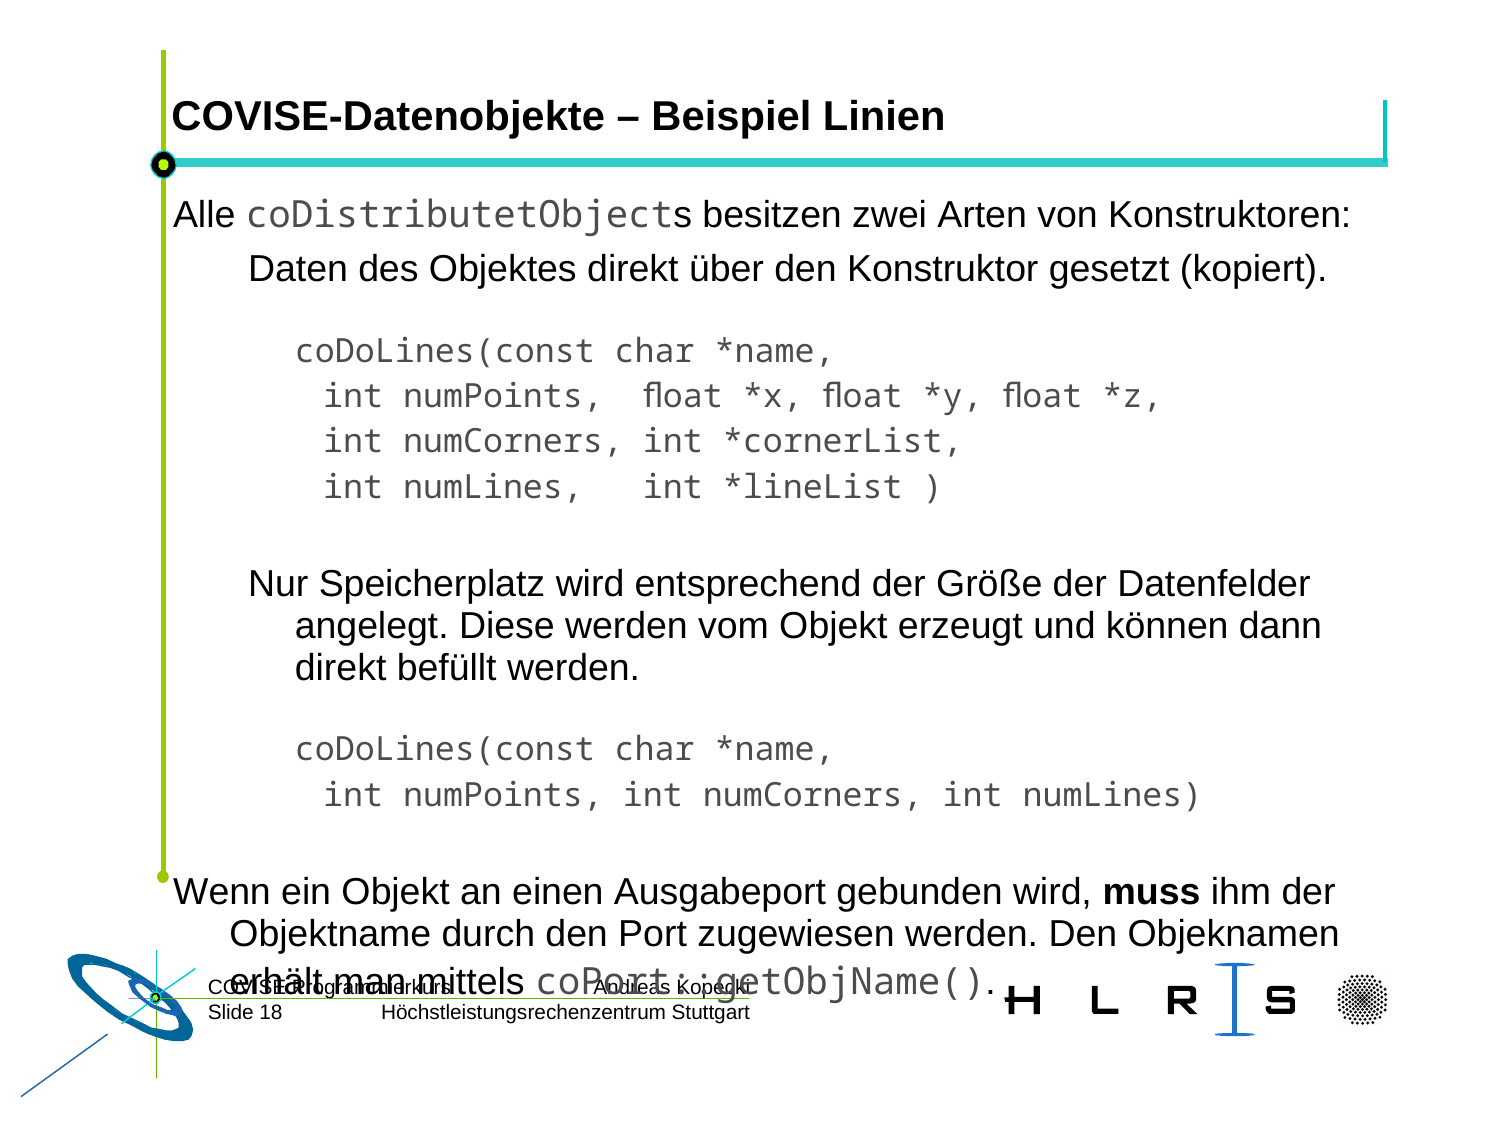

# COVISE-Datenobjekte – Beispiel Linien
Alle coDistributetObjects besitzen zwei Arten von Konstruktoren:
Daten des Objektes direkt über den Konstruktor gesetzt (kopiert).
coDoLines(const char *name,
	int numPoints, ﬂoat *x, ﬂoat *y, ﬂoat *z,
	int numCorners, int *cornerList,
	int numLines, int *lineList )
Nur Speicherplatz wird entsprechend der Größe der Datenfelder angelegt. Diese werden vom Objekt erzeugt und können dann direkt befüllt werden.
coDoLines(const char *name,
	int numPoints, int numCorners, int numLines)
Wenn ein Objekt an einen Ausgabeport gebunden wird, muss ihm der Objektname durch den Port zugewiesen werden. Den Objeknamen erhält man mittels coPort::getObjName().
COVISE Programmierkurs
18